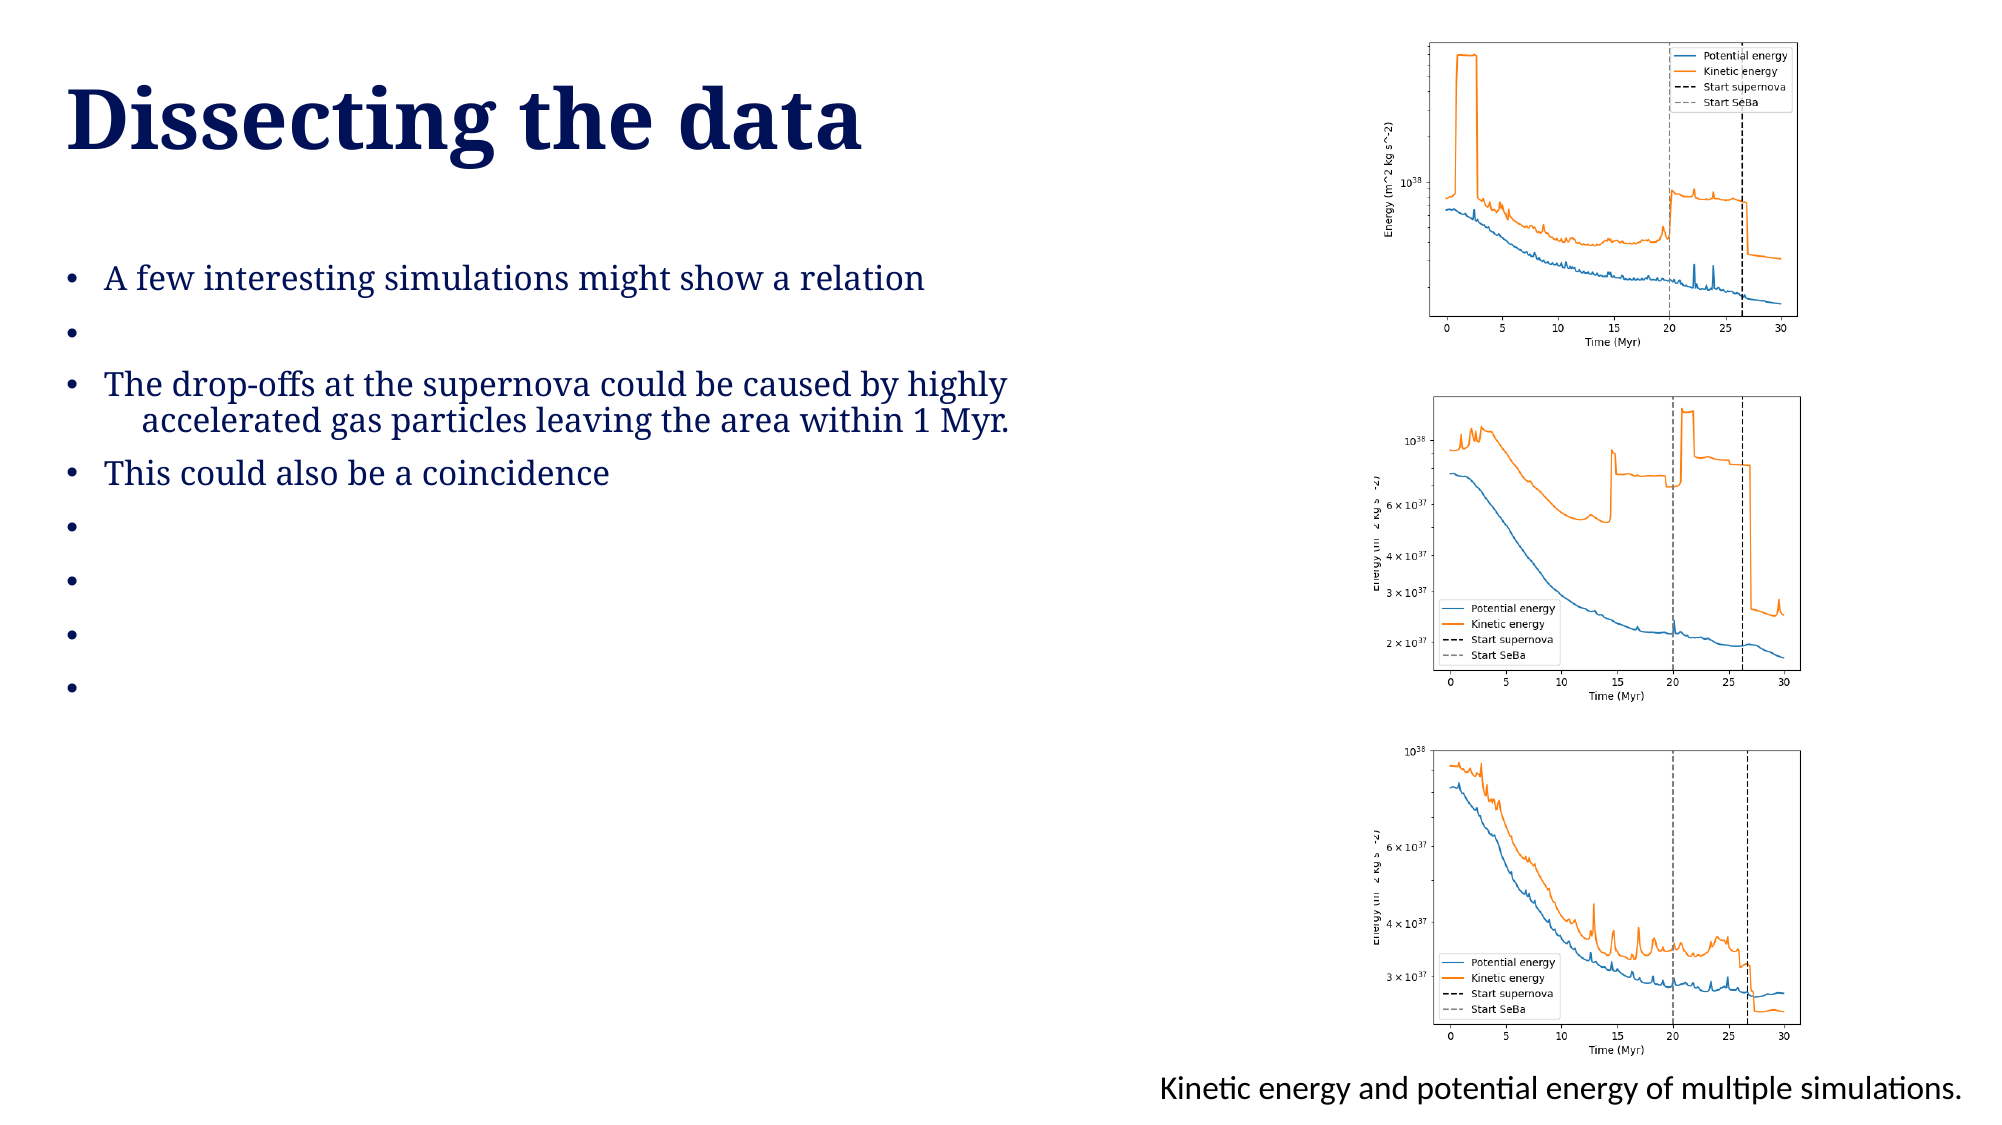

# Dissecting the data
A few interesting simulations might show a relation
The drop-offs at the supernova could be caused by highly accelerated gas particles leaving the area within 1 Myr.
This could also be a coincidence
Kinetic energy and potential energy of multiple simulations.